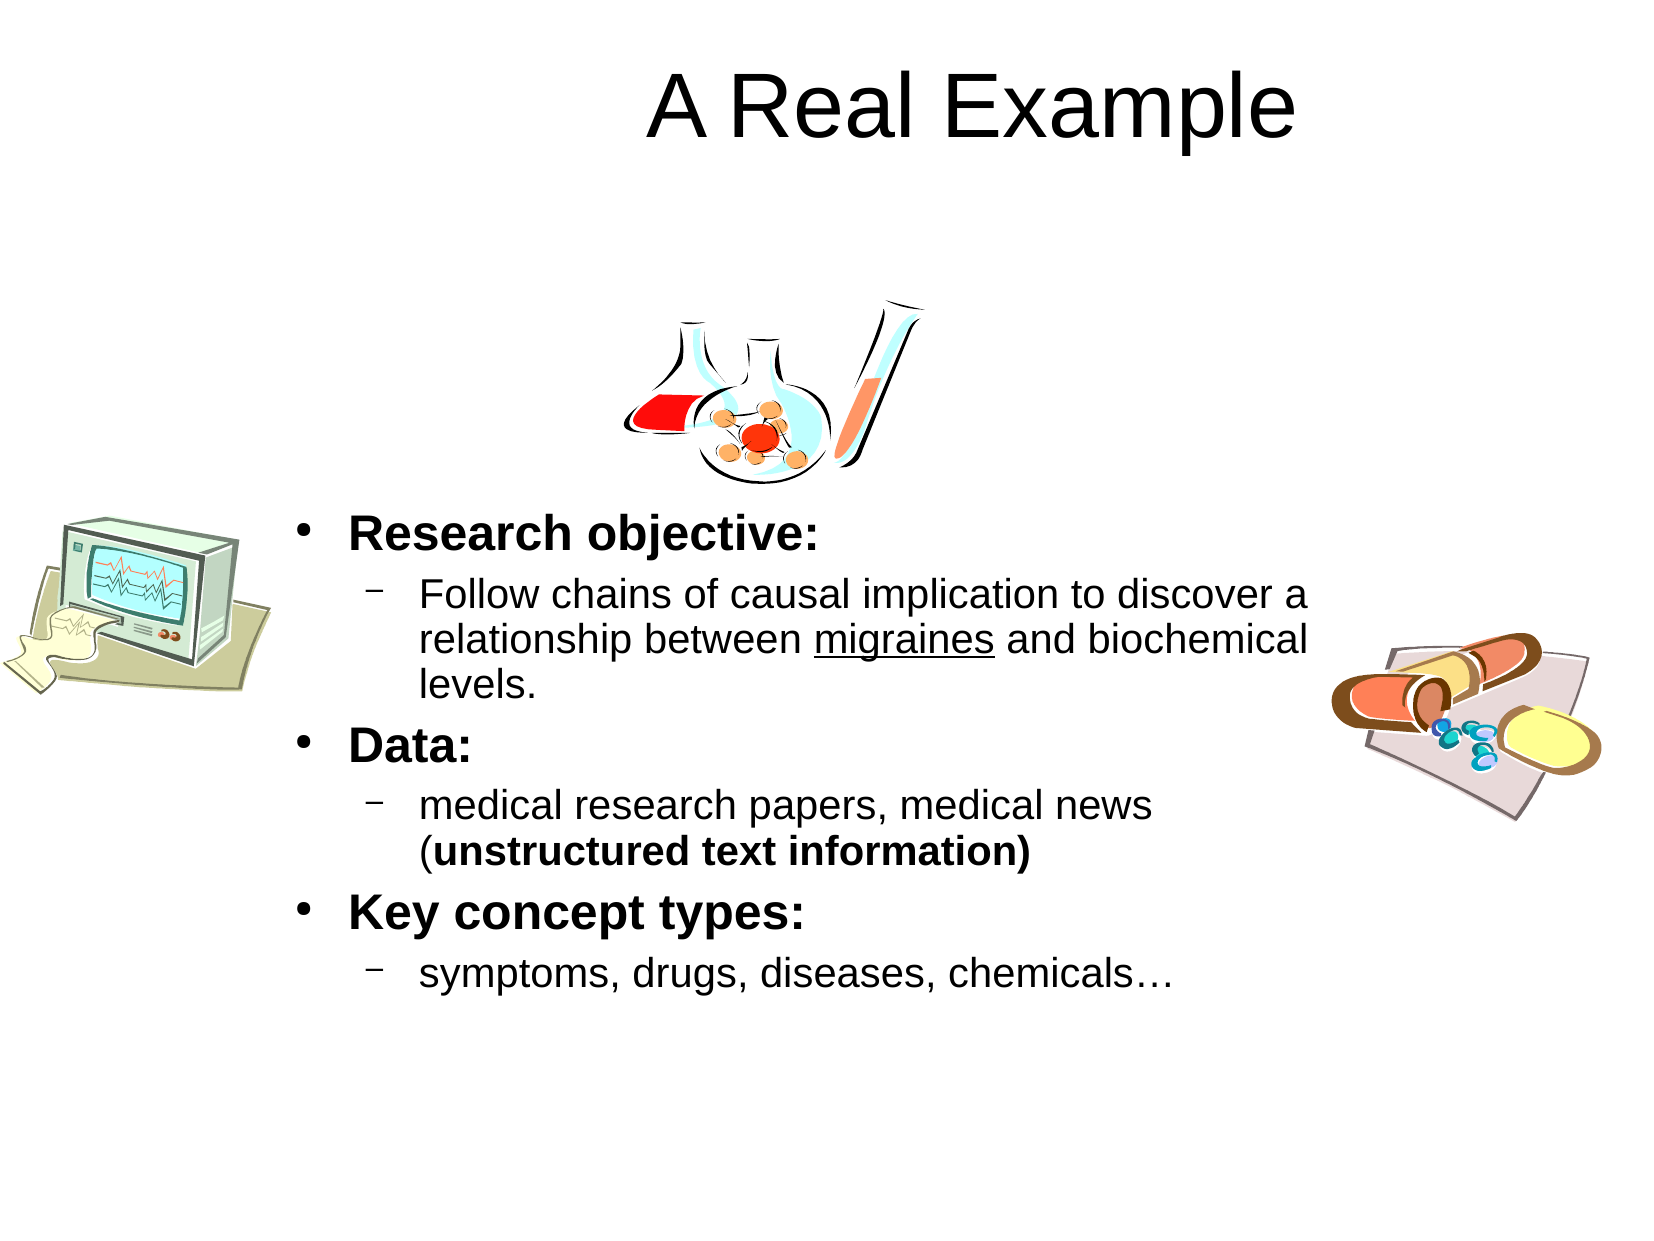

# A Real Example
Research objective:
Follow chains of causal implication to discover a relationship between migraines and biochemical levels.
Data:
medical research papers, medical news (unstructured text information)
Key concept types:
symptoms, drugs, diseases, chemicals…